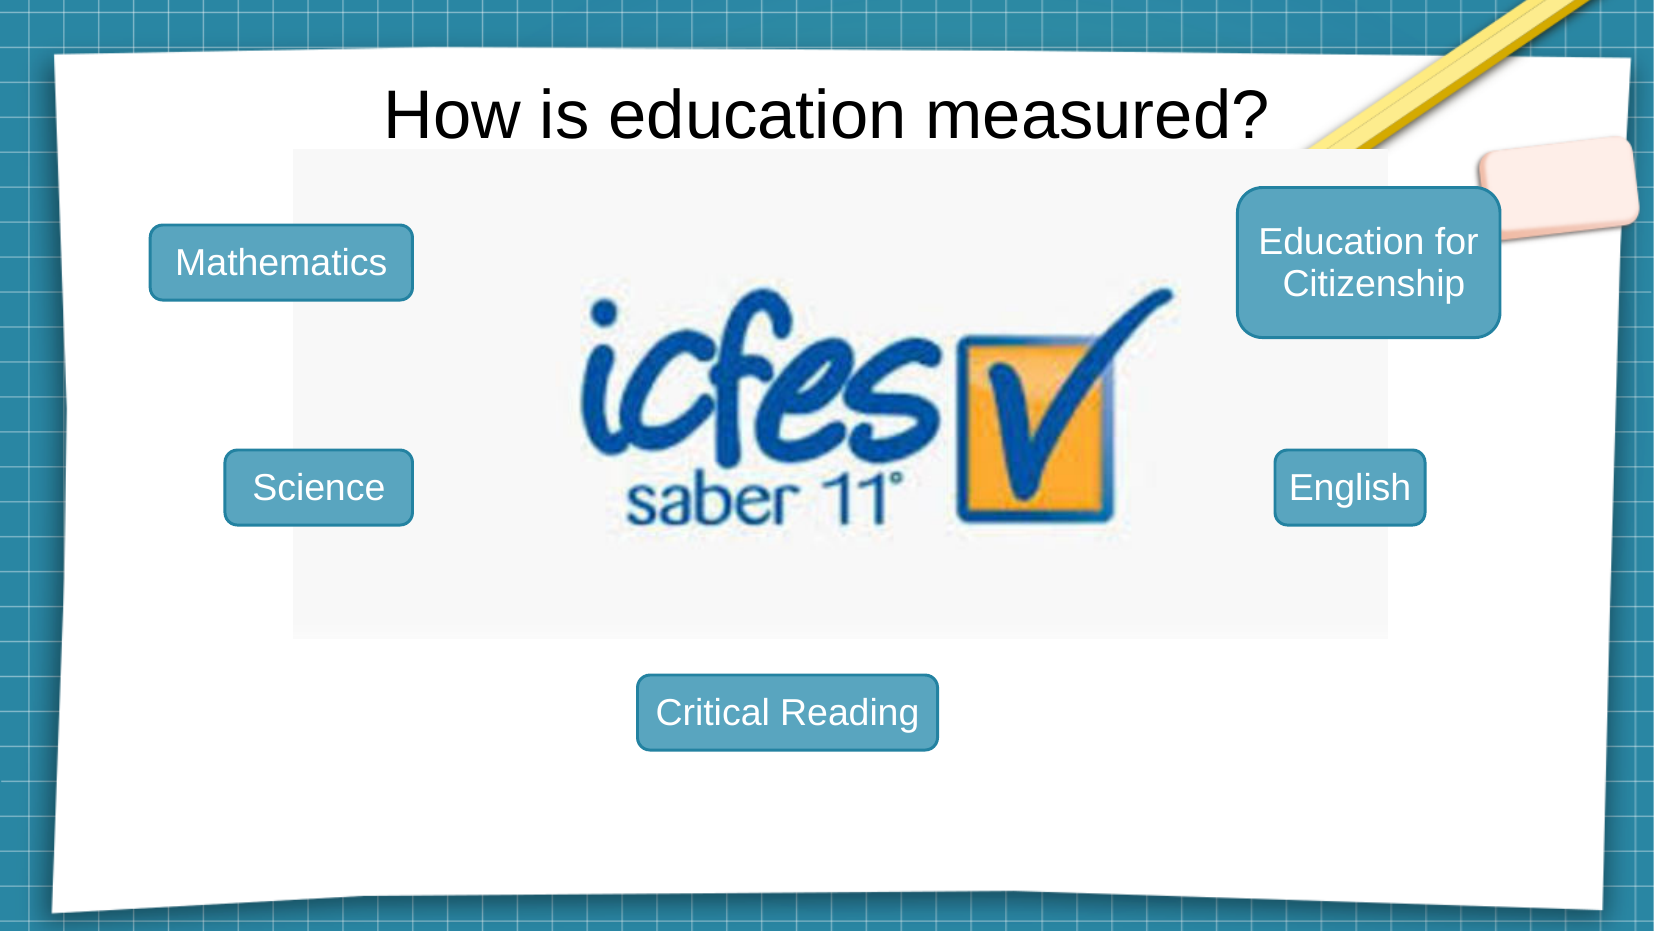

# How is education measured?
Education for
 Citizenship
Mathematics
Science
English
Critical Reading